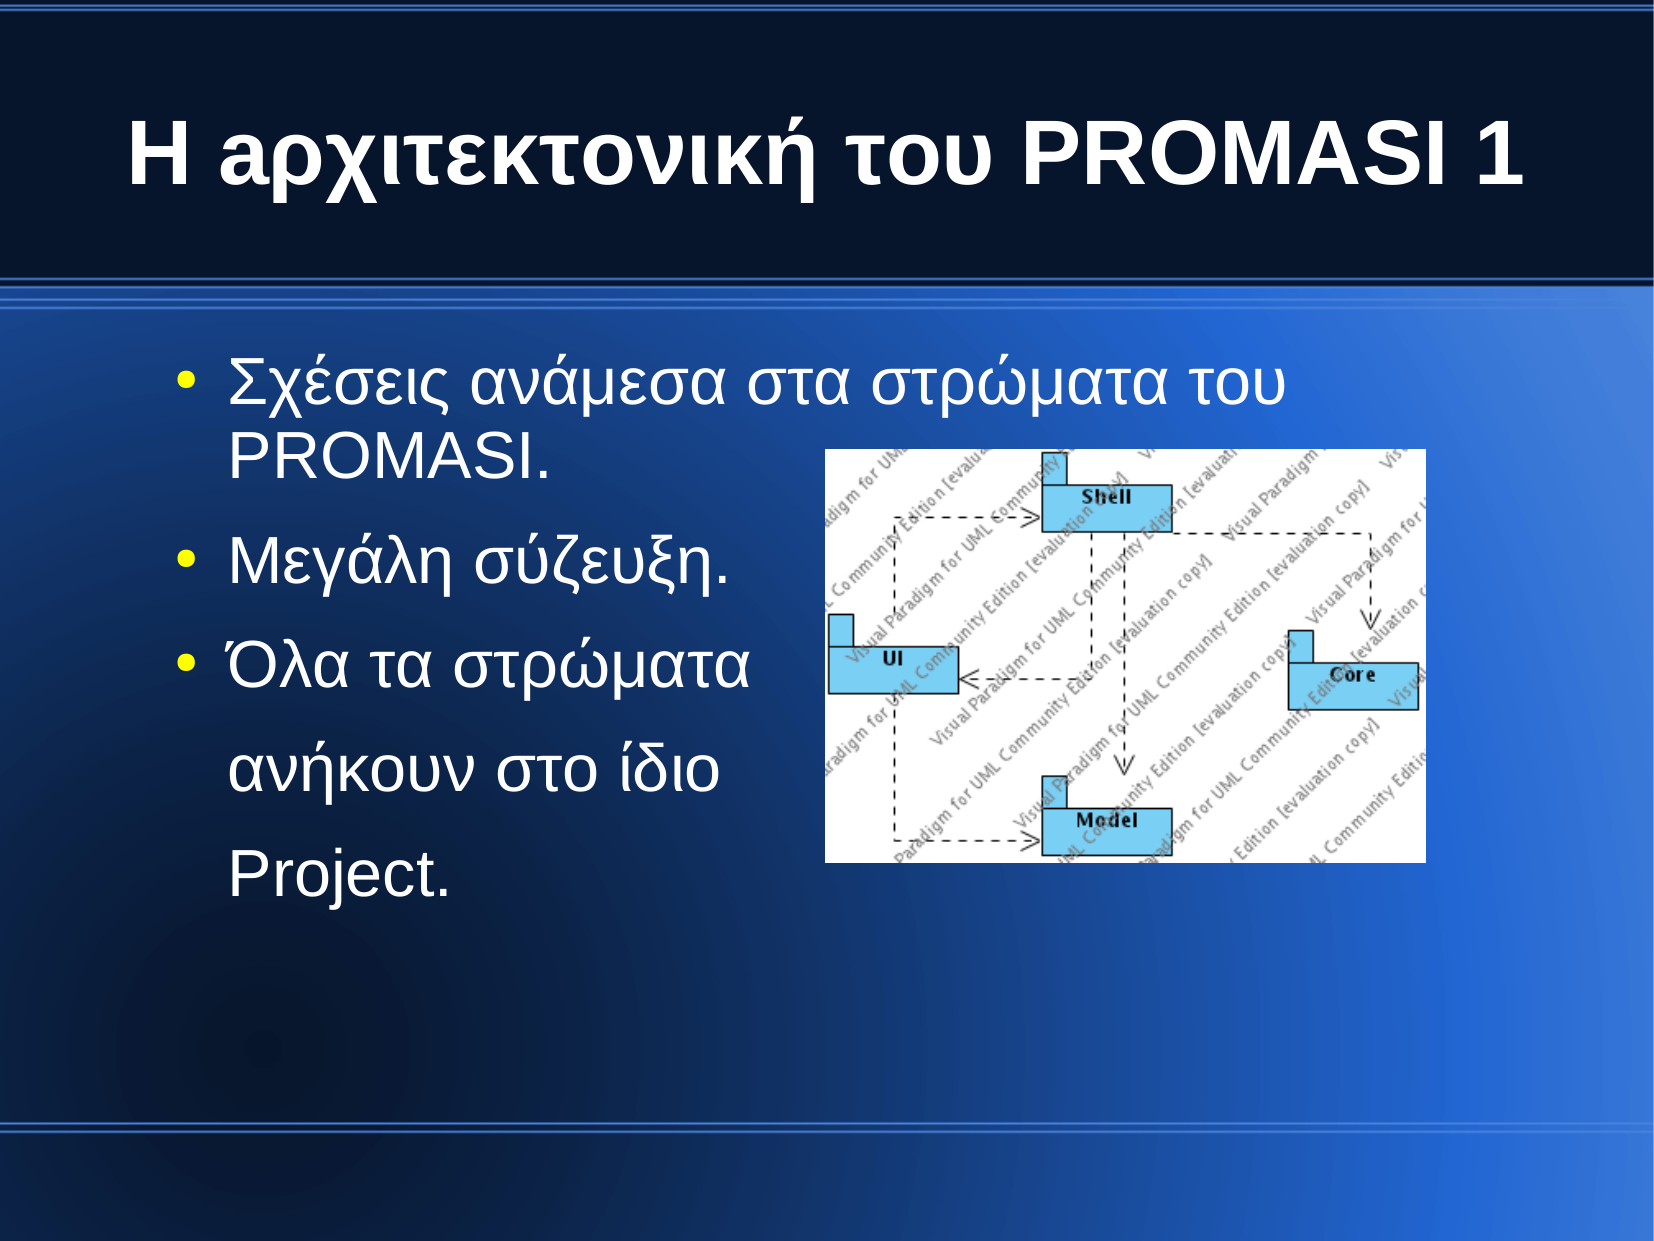

# H aρχιτεκτονική του PROMASI 1
Σχέσεις ανάμεσα στα στρώματα του PROMASI.
Μεγάλη σύζευξη.
Όλα τα στρώματα
ανήκουν στο ίδιο
Project.